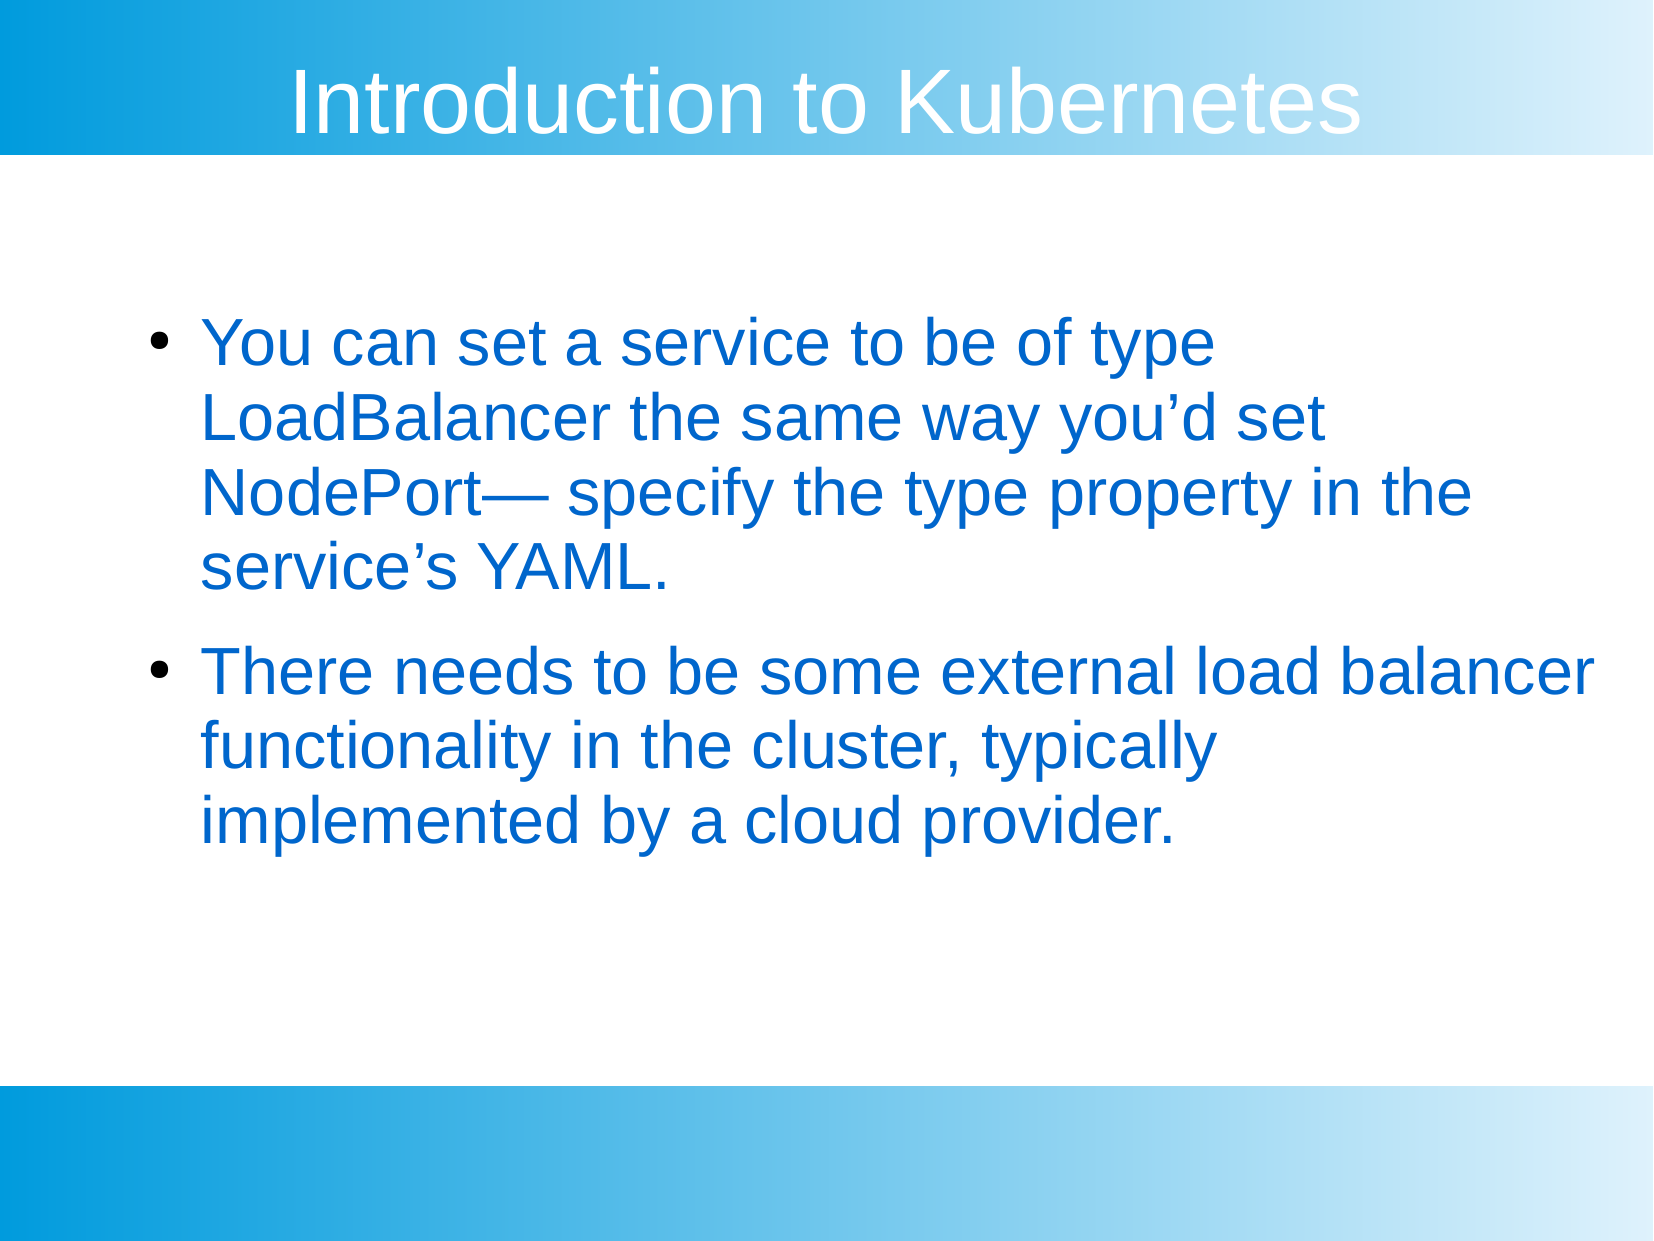

# Introduction to Kubernetes
You can set a service to be of type LoadBalancer the same way you’d set NodePort— specify the type property in the service’s YAML.
There needs to be some external load balancer functionality in the cluster, typically implemented by a cloud provider.